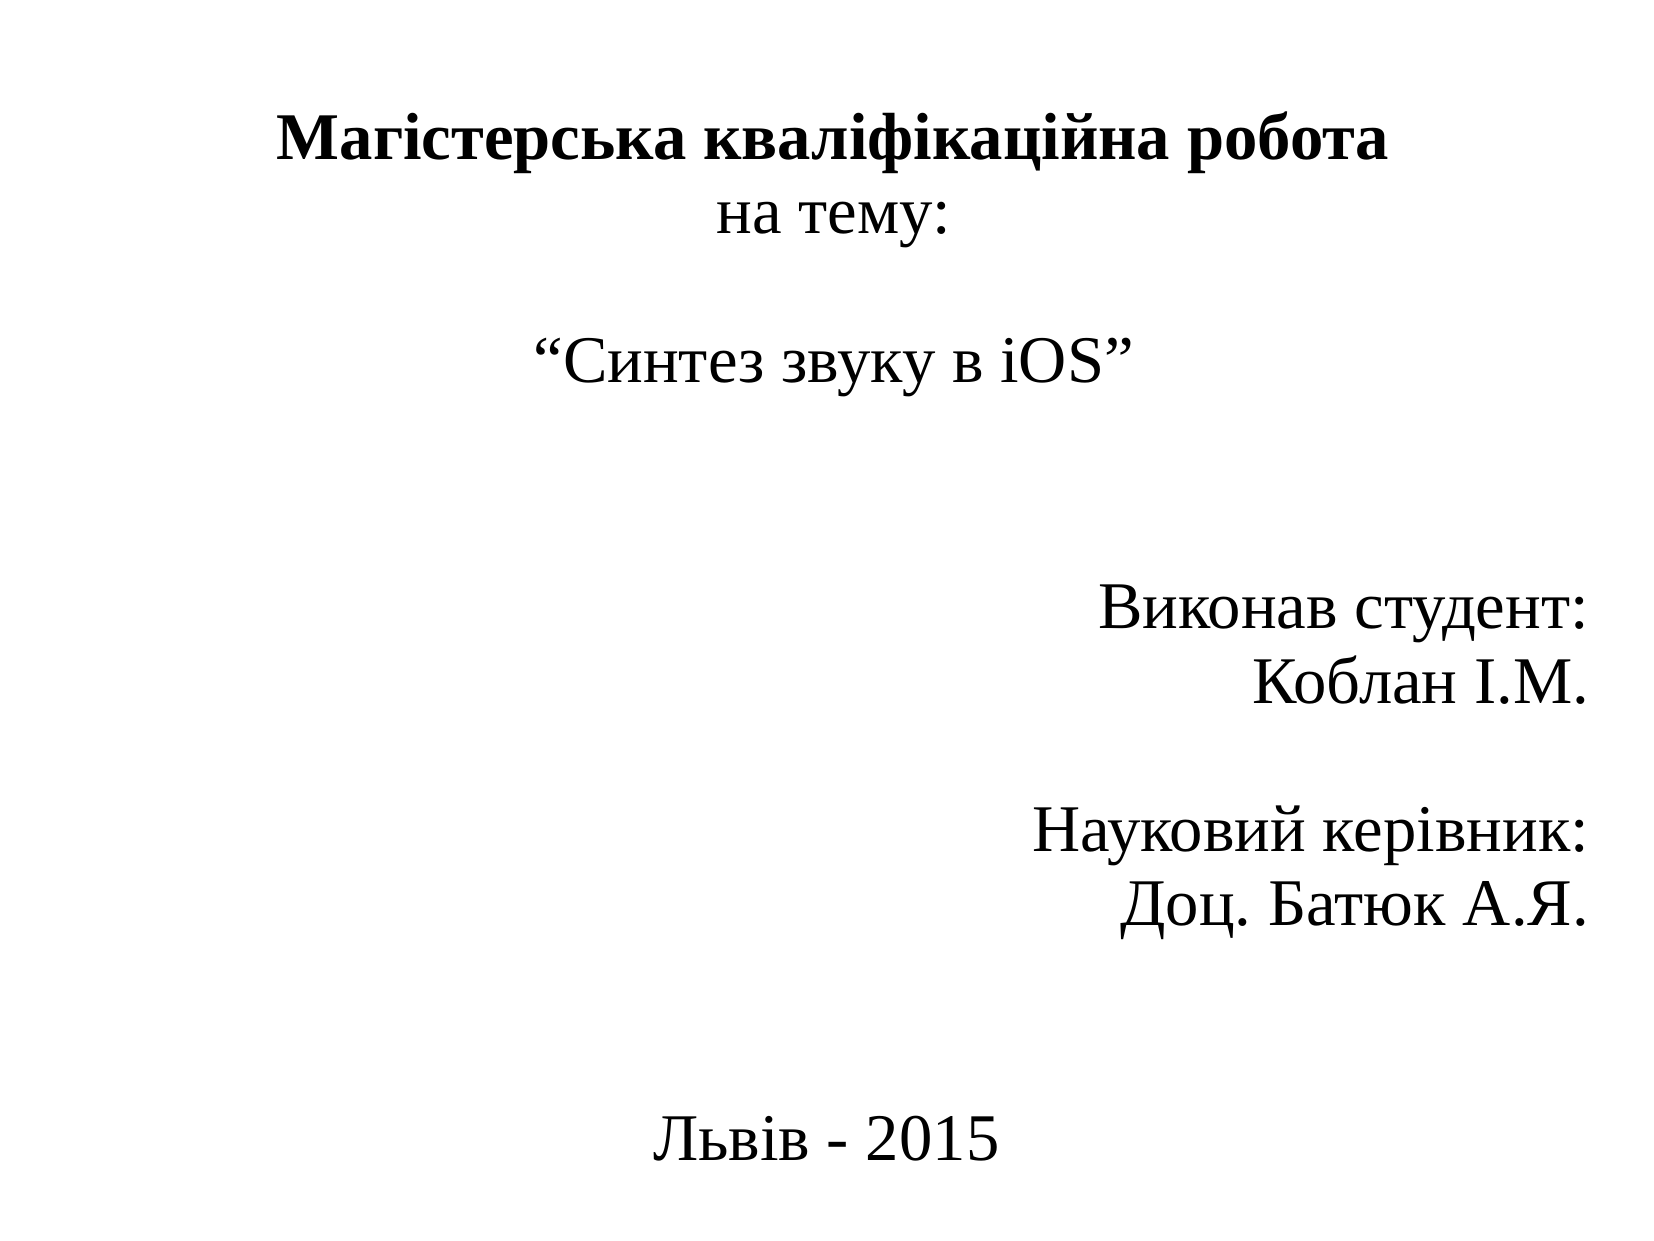

# Магістерська кваліфікаційна робота
на тему:
“Синтез звуку в iOS”
Виконав студент:
Коблан І.М.
Науковий керівник:
Доц. Батюк А.Я.
Львів - 2015